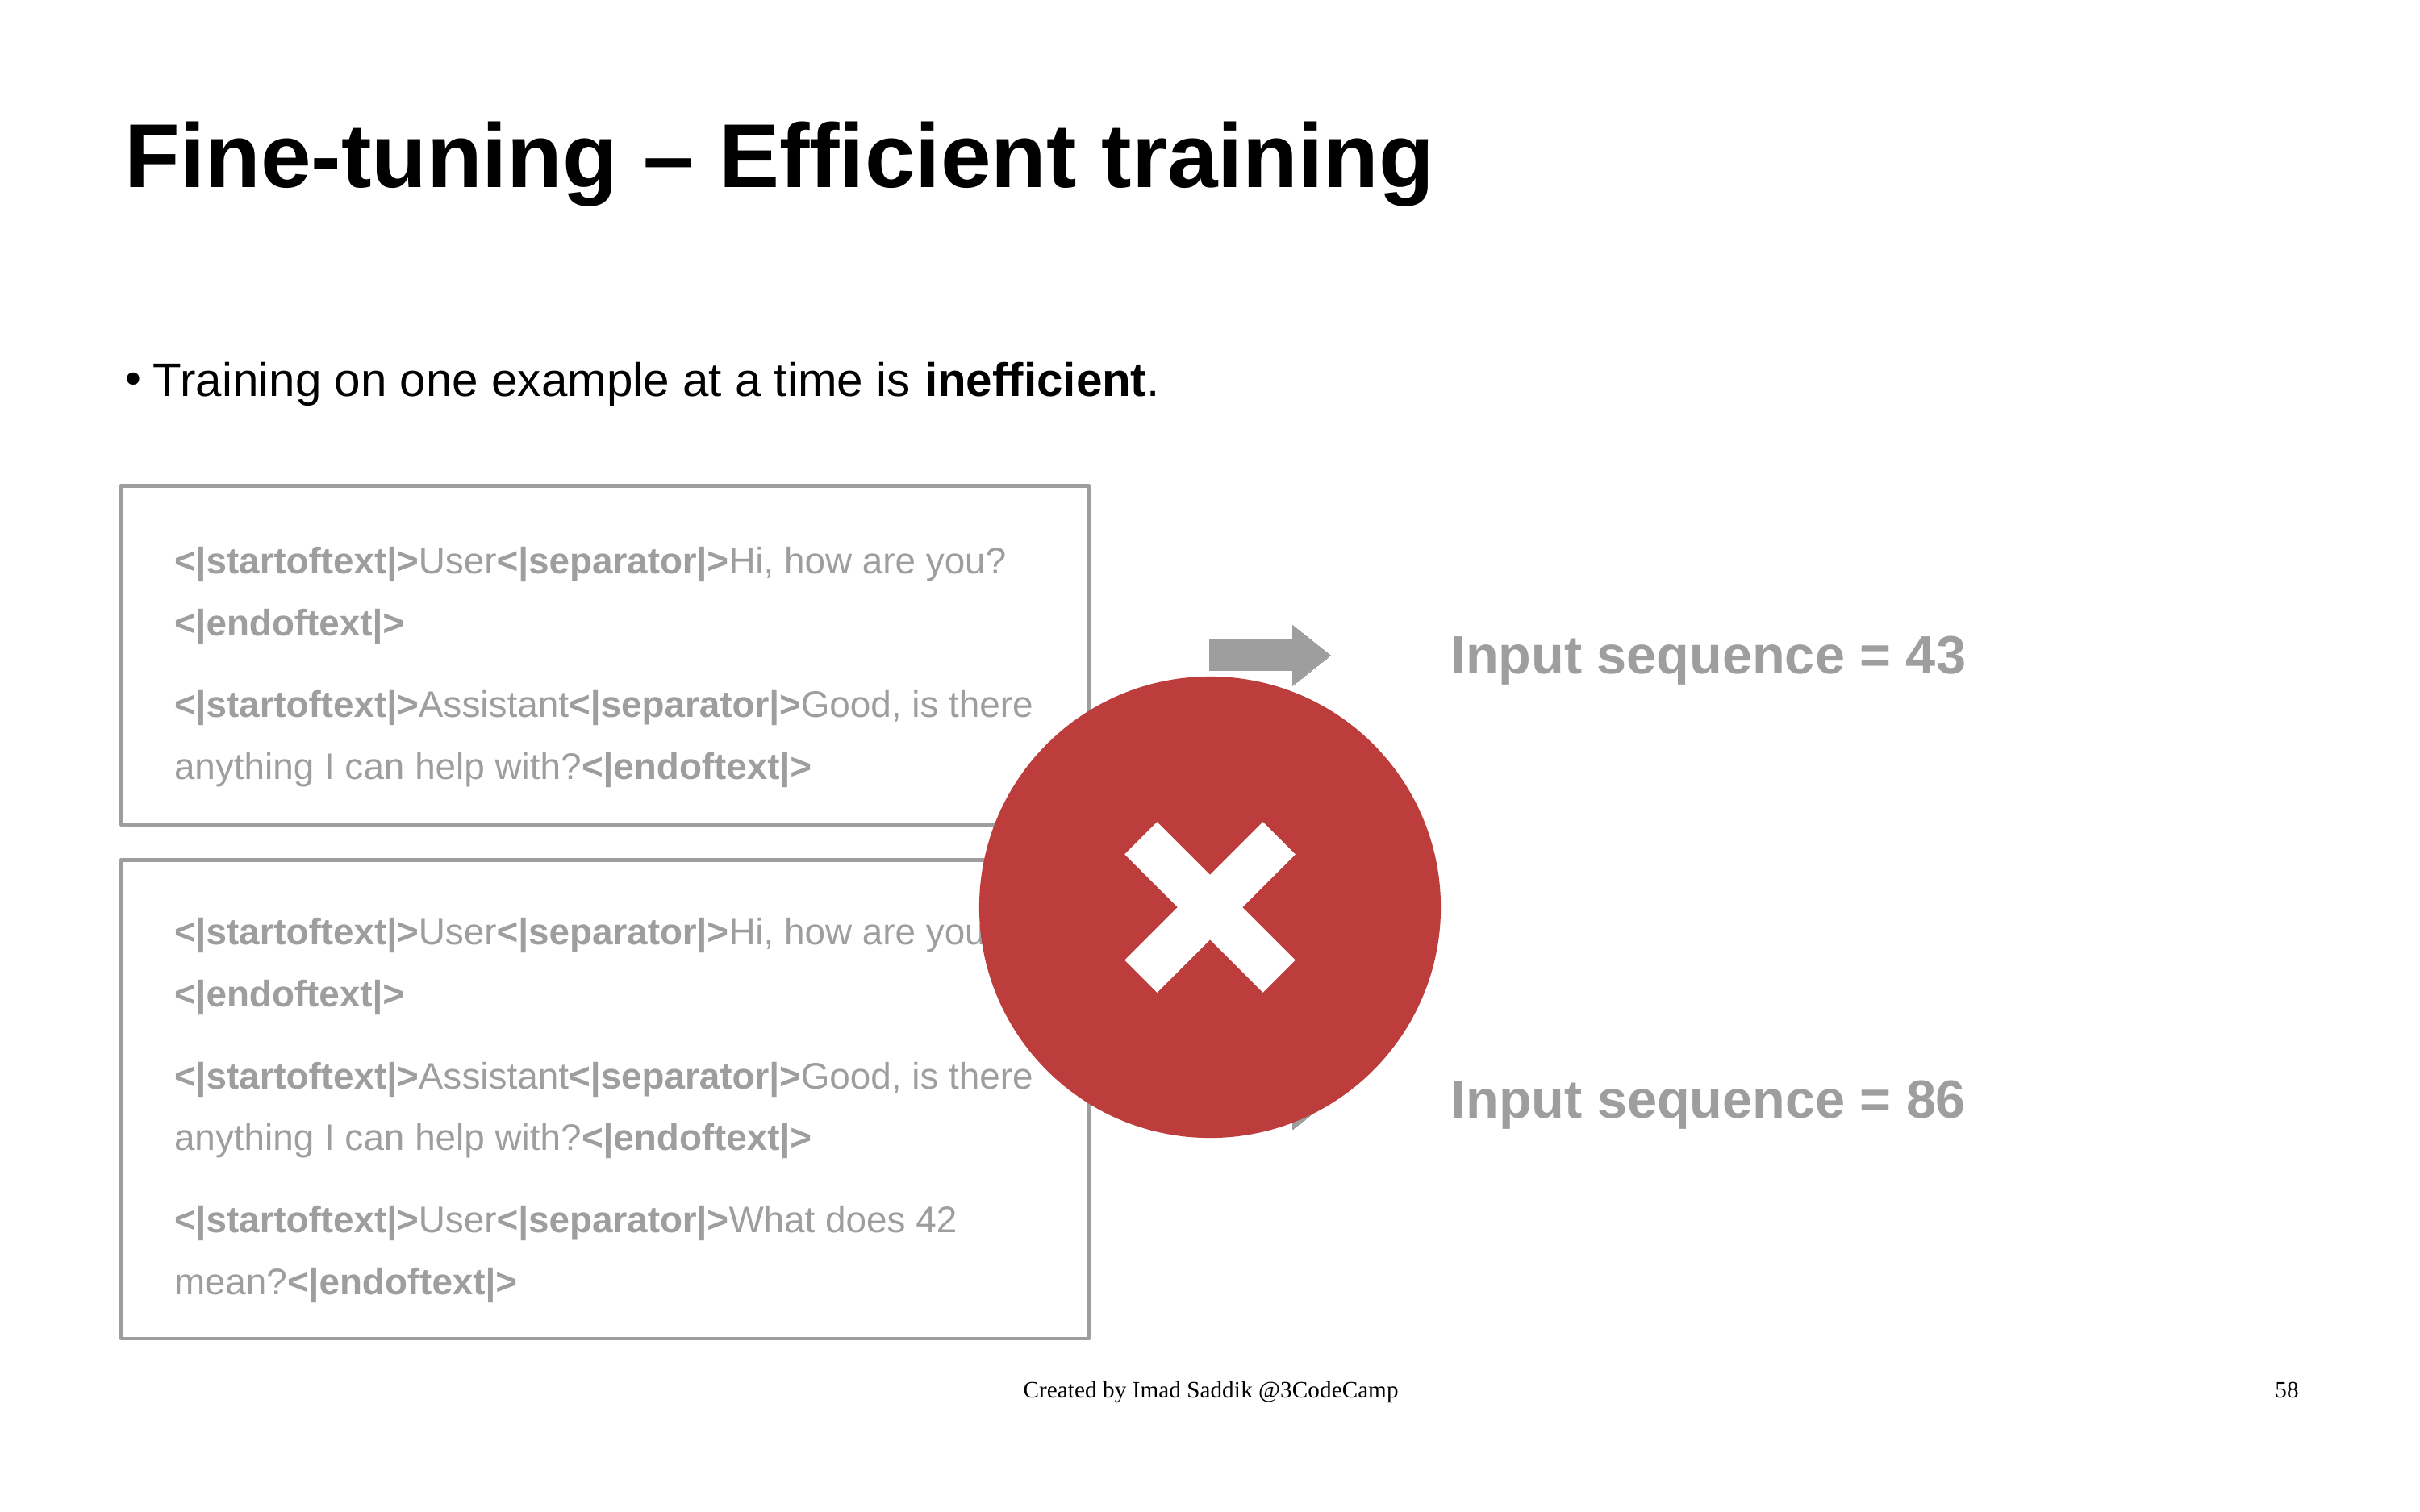

Fine-tuning – Efficient training
Training on one example at a time is inefficient.
<|startoftext|>User<|separator|>Hi, how are you?<|endoftext|>
<|startoftext|>Assistant<|separator|>Good, is there anything I can help with?<|endoftext|>
Input sequence = 43
<|startoftext|>User<|separator|>Hi, how are you?<|endoftext|>
<|startoftext|>Assistant<|separator|>Good, is there anything I can help with?<|endoftext|>
<|startoftext|>User<|separator|>What does 42 mean?<|endoftext|>
Input sequence = 86
Created by Imad Saddik @3CodeCamp
58